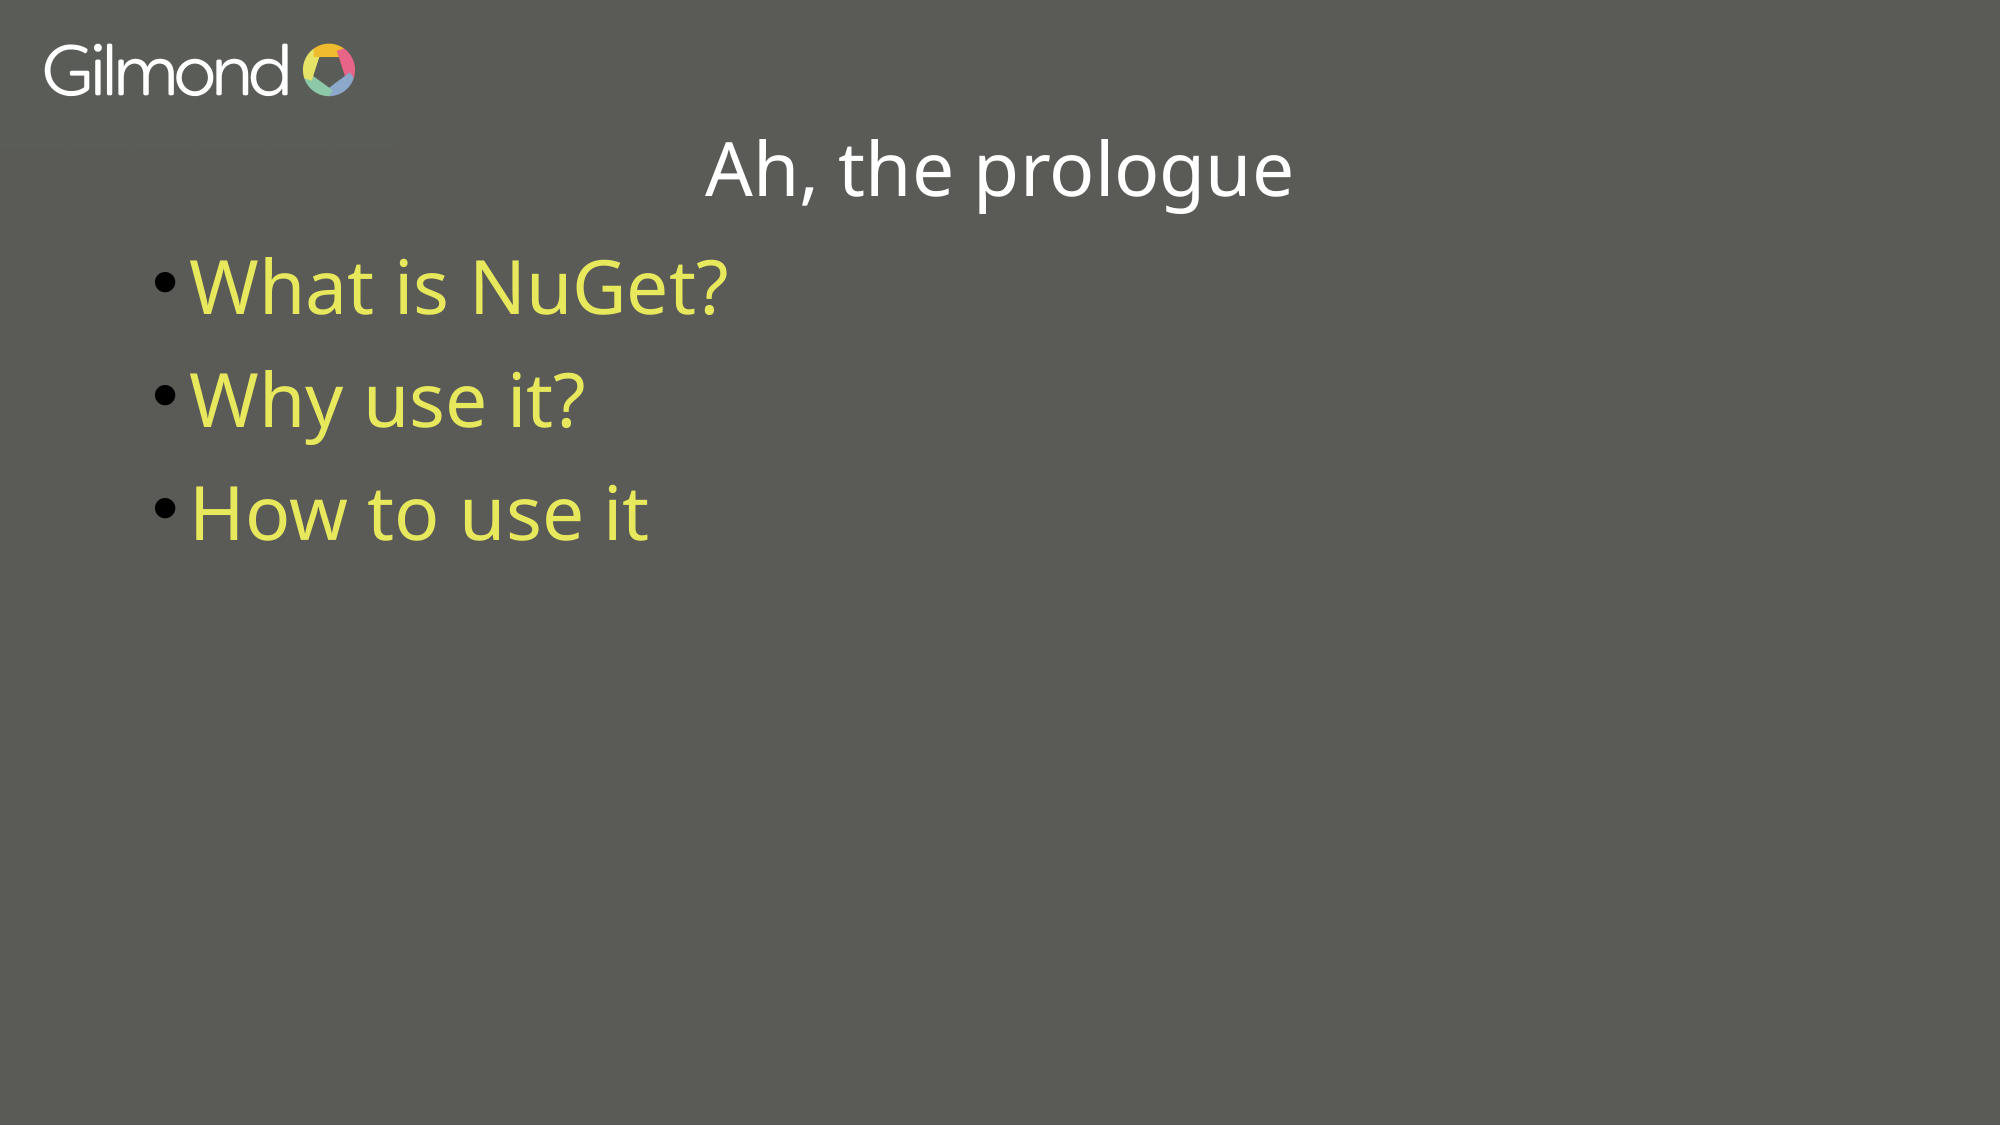

# Ah, the prologue
What is NuGet?
Why use it?
How to use it